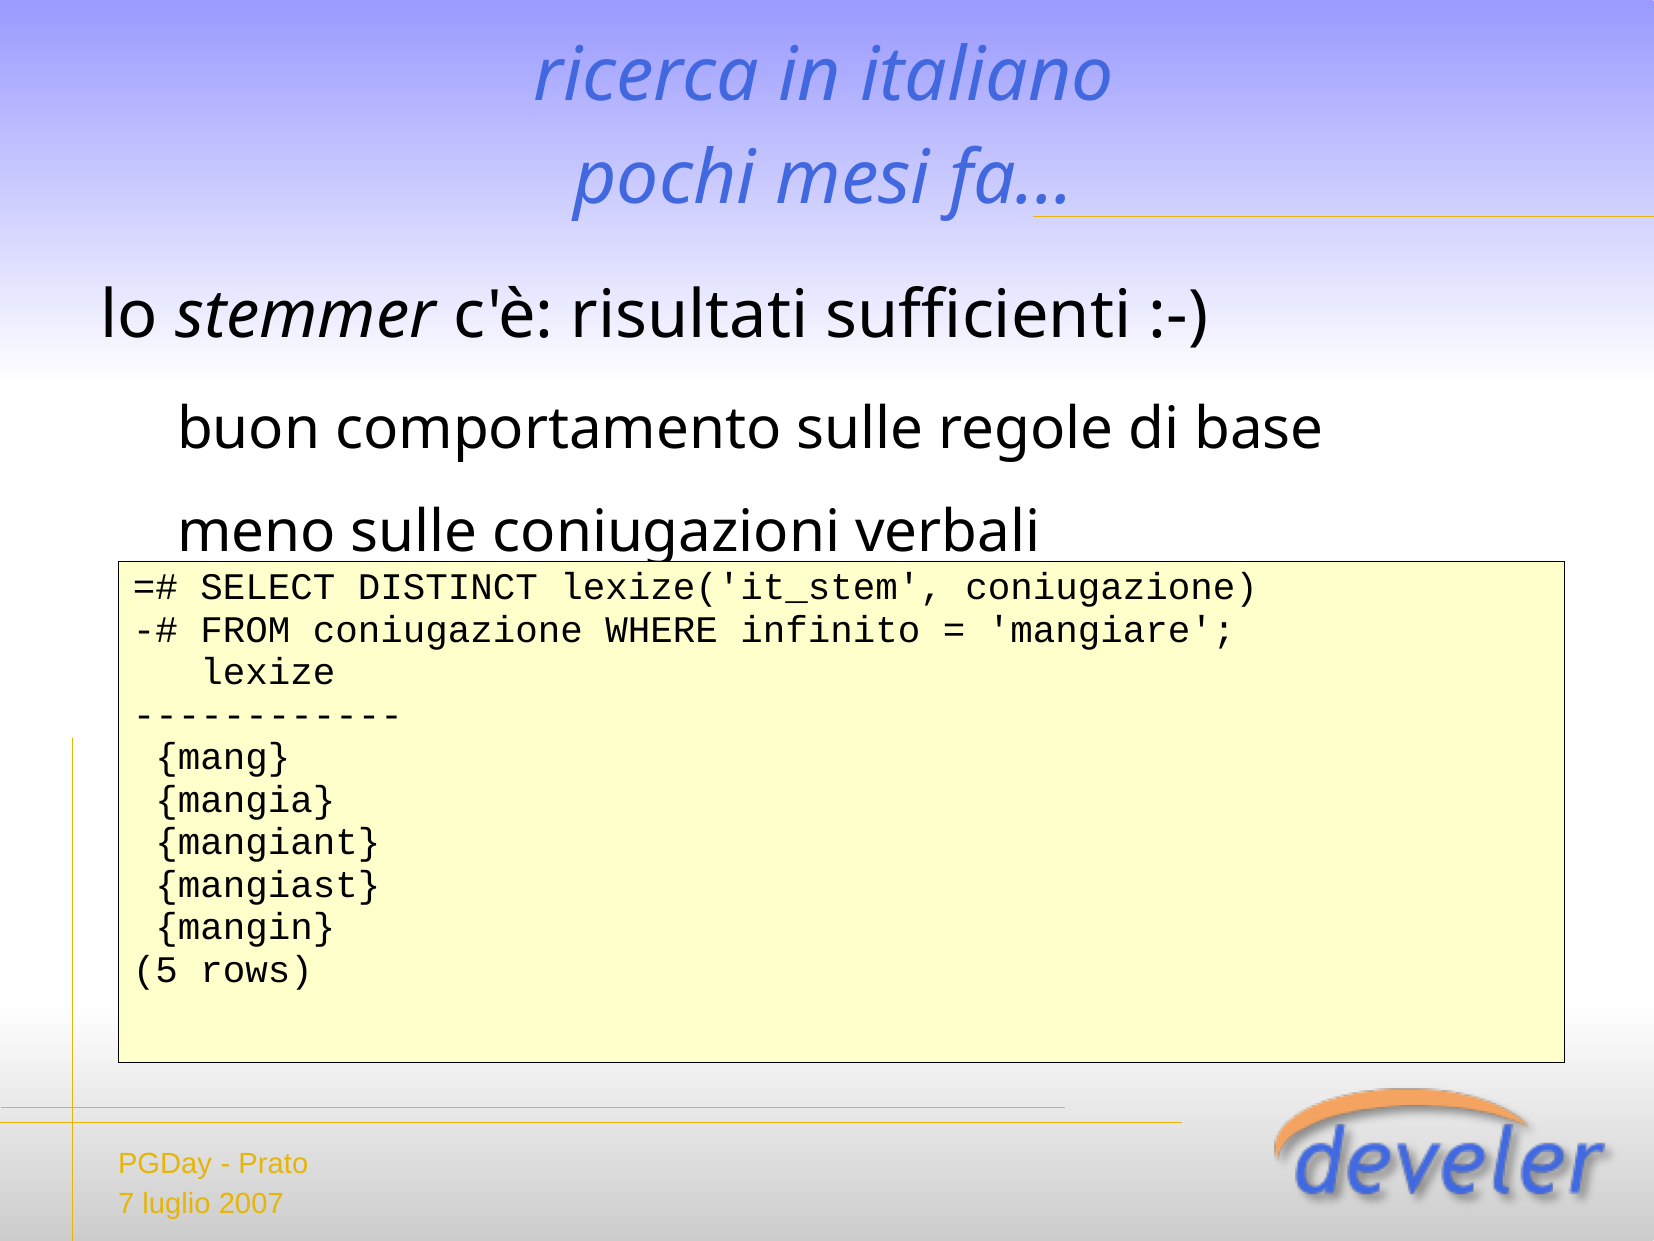

# ricerca in italiano pochi mesi fa...
lo stemmer c'è: risultati sufficienti :-)
buon comportamento sulle regole di base
meno sulle coniugazioni verbali
=# SELECT DISTINCT lexize('it_stem', coniugazione)
-# FROM coniugazione WHERE infinito = 'mangiare';
 lexize
------------
 {mang}
 {mangia}
 {mangiant}
 {mangiast}
 {mangin}
(5 rows)
PGDay - Prato
7 luglio 2007